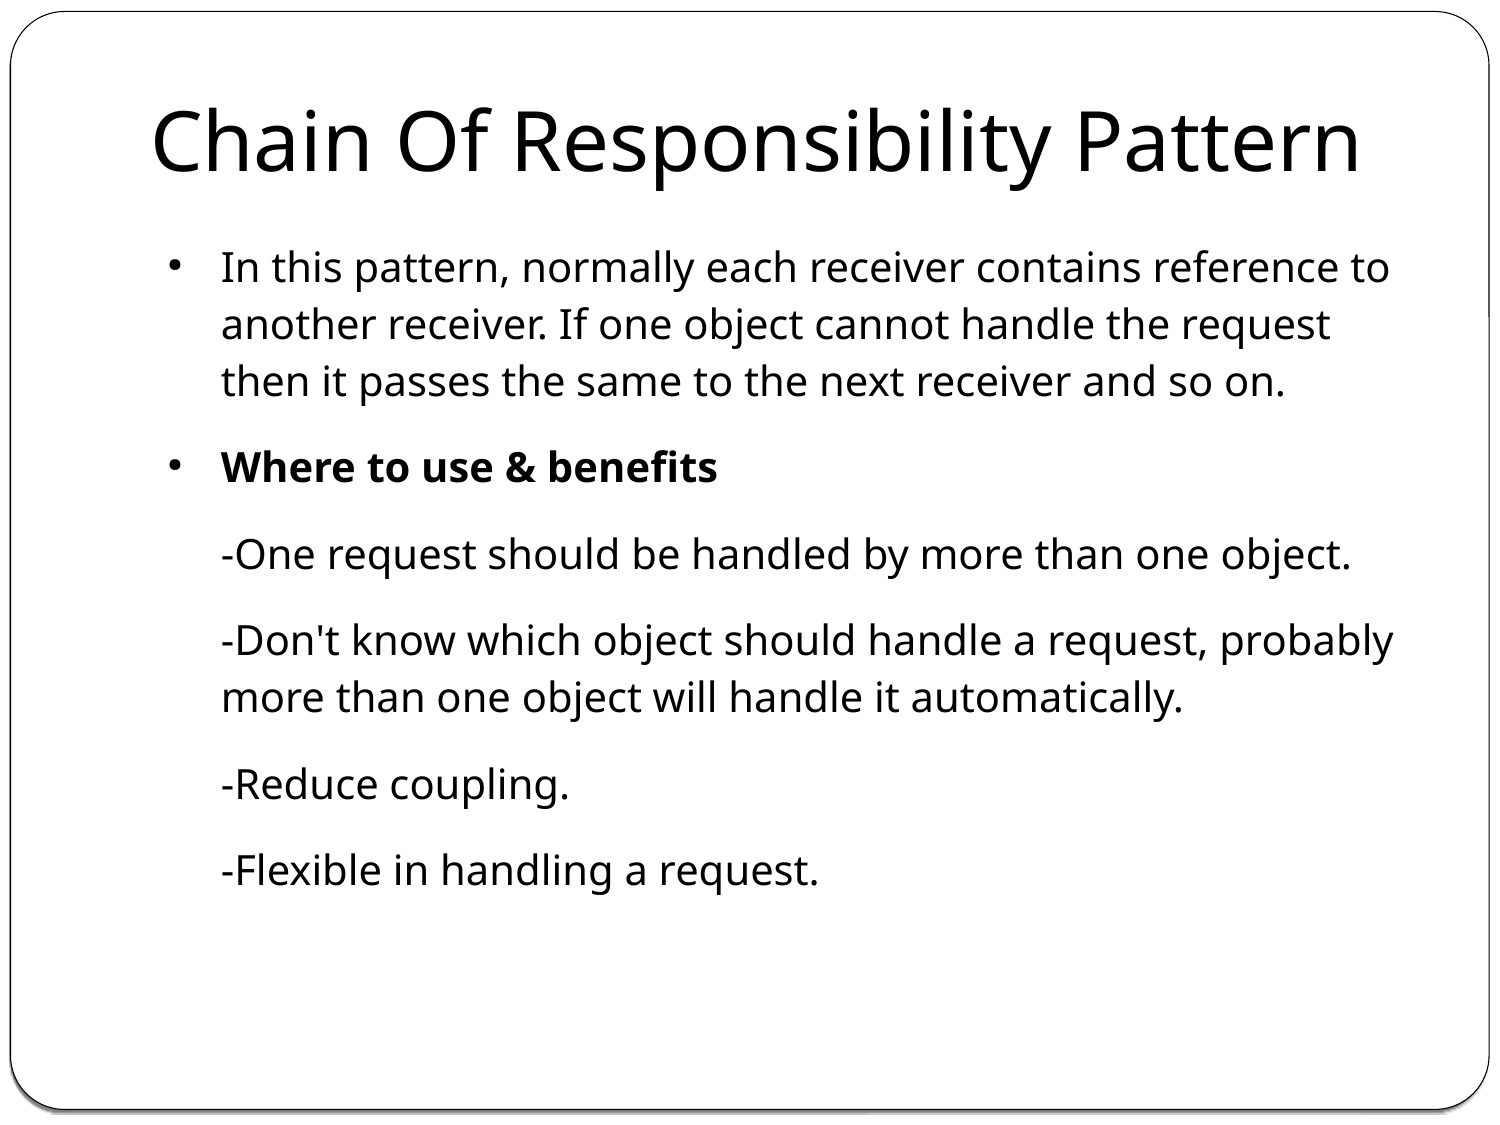

# Chain Of Responsibility Pattern
In this pattern, normally each receiver contains reference to another receiver. If one object cannot handle the request then it passes the same to the next receiver and so on.
Where to use & benefits
-One request should be handled by more than one object.
-Don't know which object should handle a request, probably more than one object will handle it automatically.
-Reduce coupling.
-Flexible in handling a request.